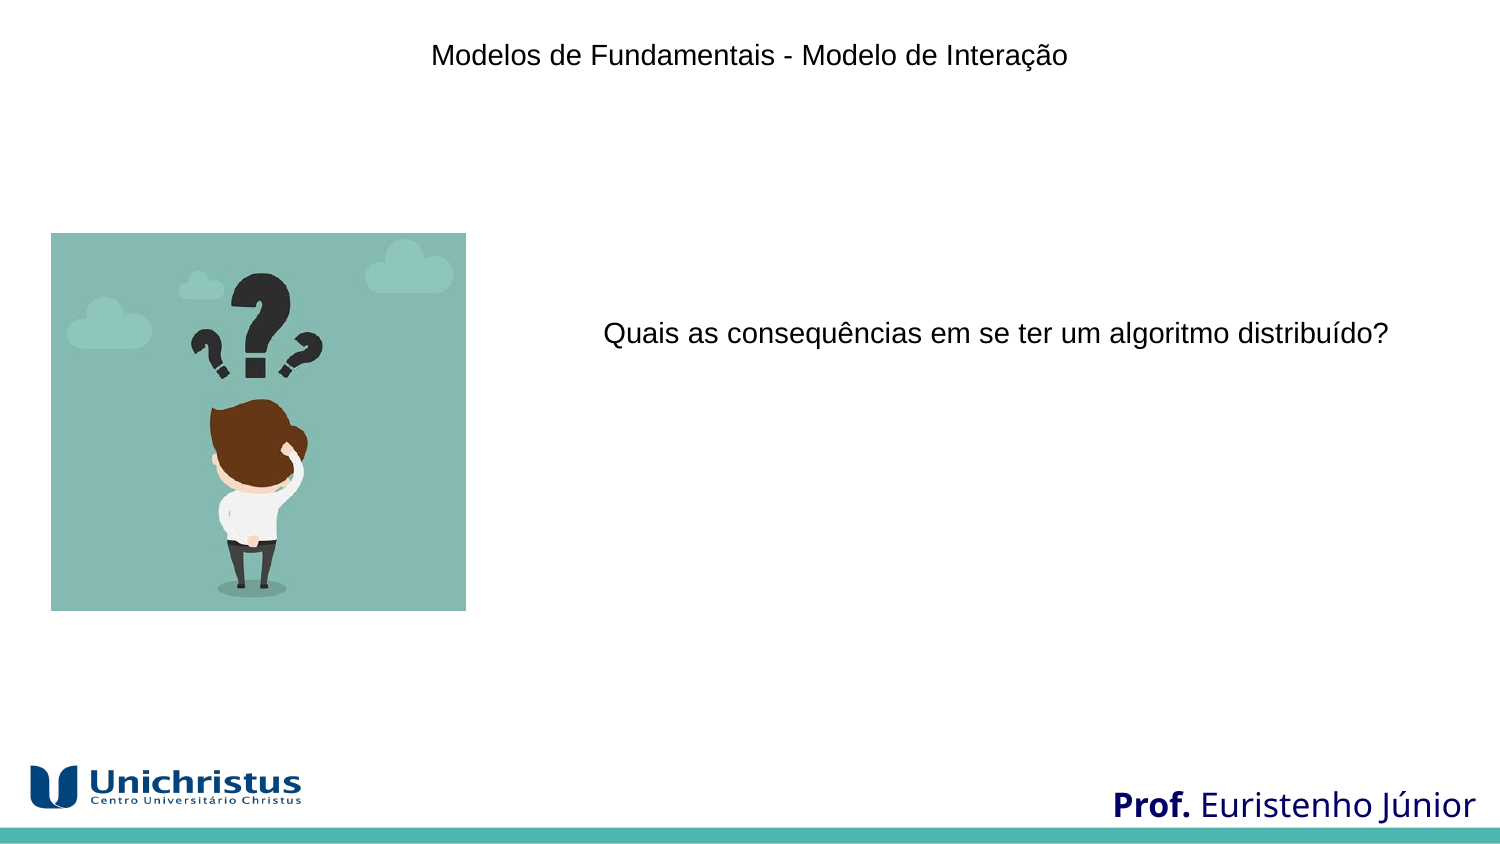

# Modelos de Fundamentais - Modelo de Interação
Quais as consequências em se ter um algoritmo distribuído?
Prof. Euristenho Júnior